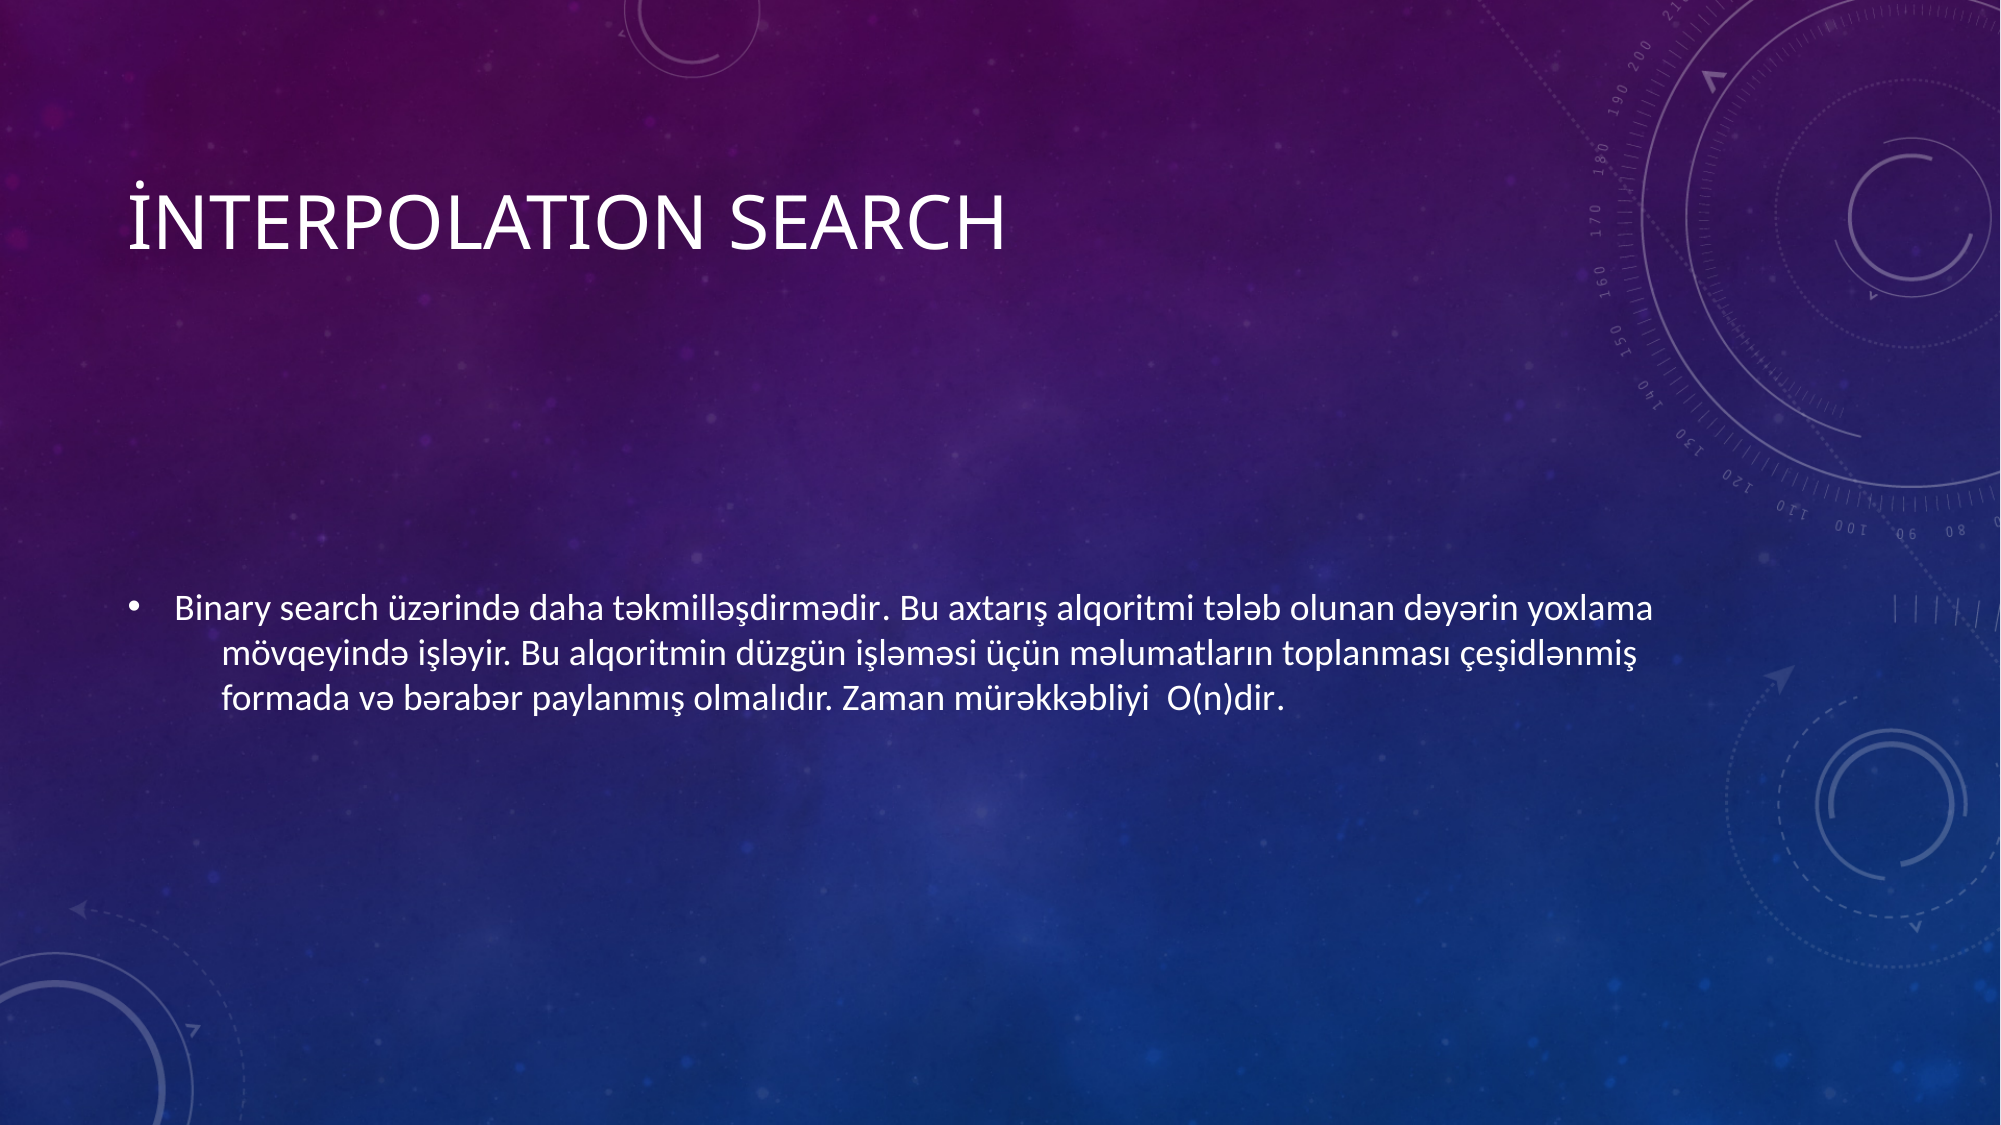

# İnterpolation Search
Binary search üzərində daha təkmilləşdirmədir. Bu axtarış alqoritmi tələb olunan dəyərin yoxlama mövqeyində işləyir. Bu alqoritmin düzgün işləməsi üçün məlumatların toplanması çeşidlənmiş formada və bərabər paylanmış olmalıdır. Zaman mürəkkəbliyi O(n)dir.